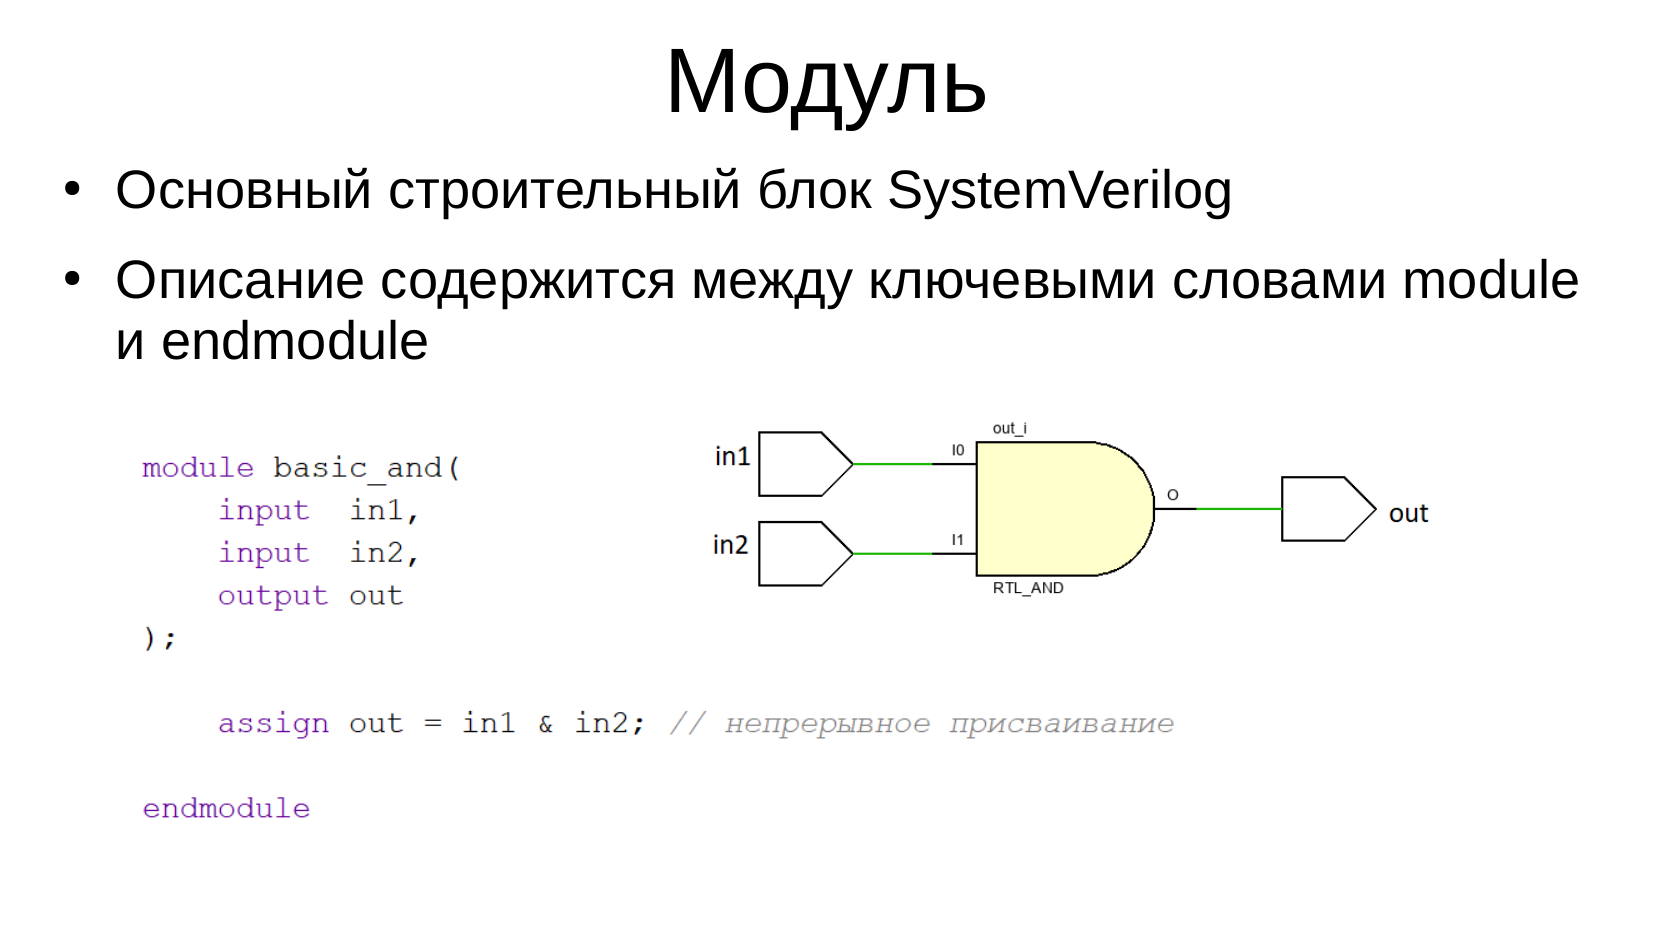

# Модуль
Основный строительный блок SystemVerilog
Описание содержится между ключевыми словами module и endmodule